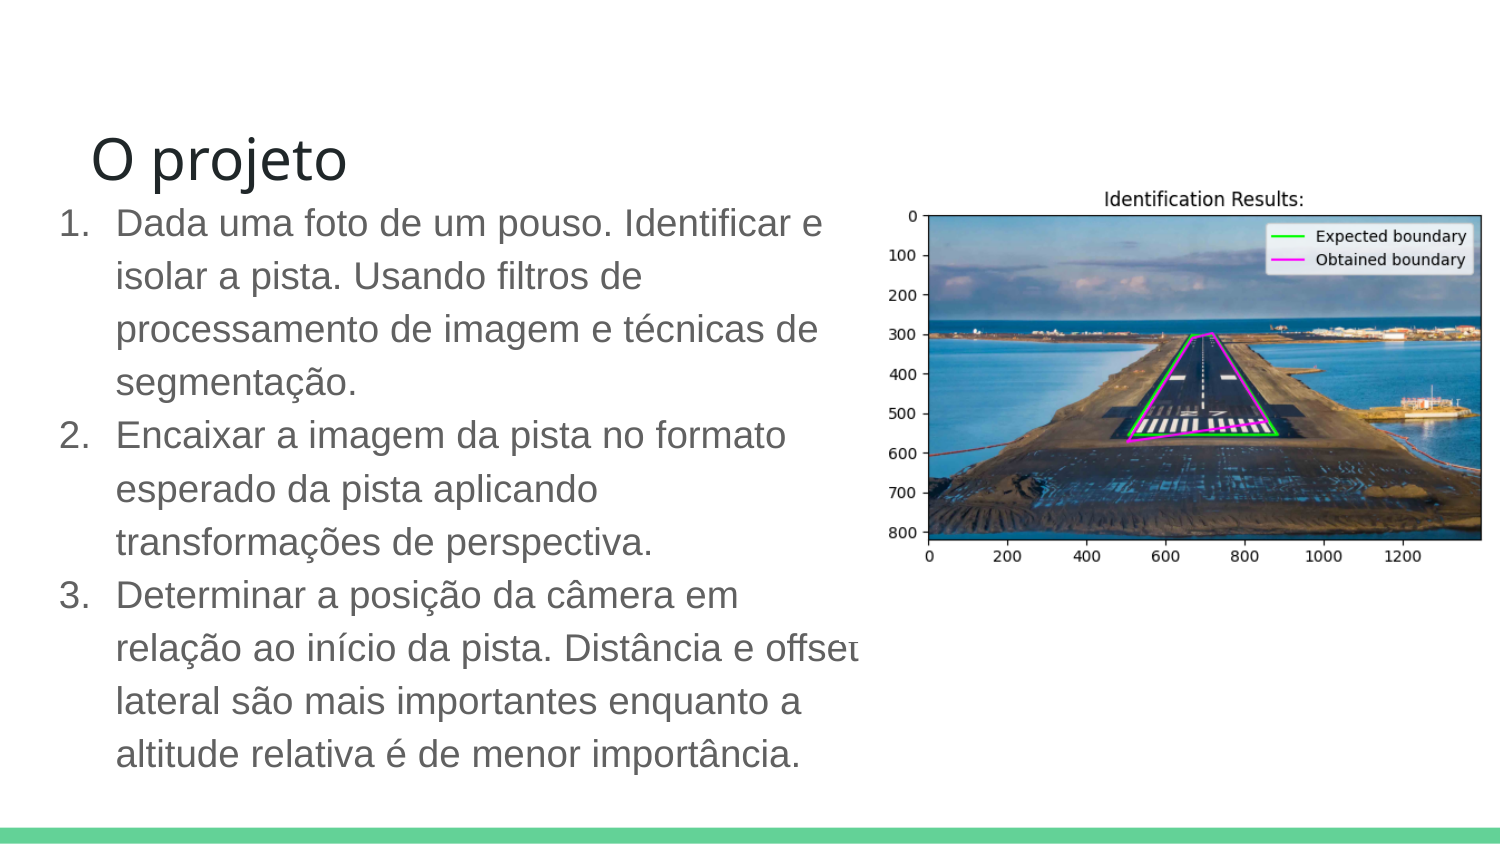

# O projeto
Dada uma foto de um pouso. Identificar e isolar a pista. Usando filtros de processamento de imagem e técnicas de segmentação.
Encaixar a imagem da pista no formato esperado da pista aplicando transformações de perspectiva.
Determinar a posição da câmera em relação ao início da pista. Distância e offset lateral são mais importantes enquanto a altitude relativa é de menor importância.